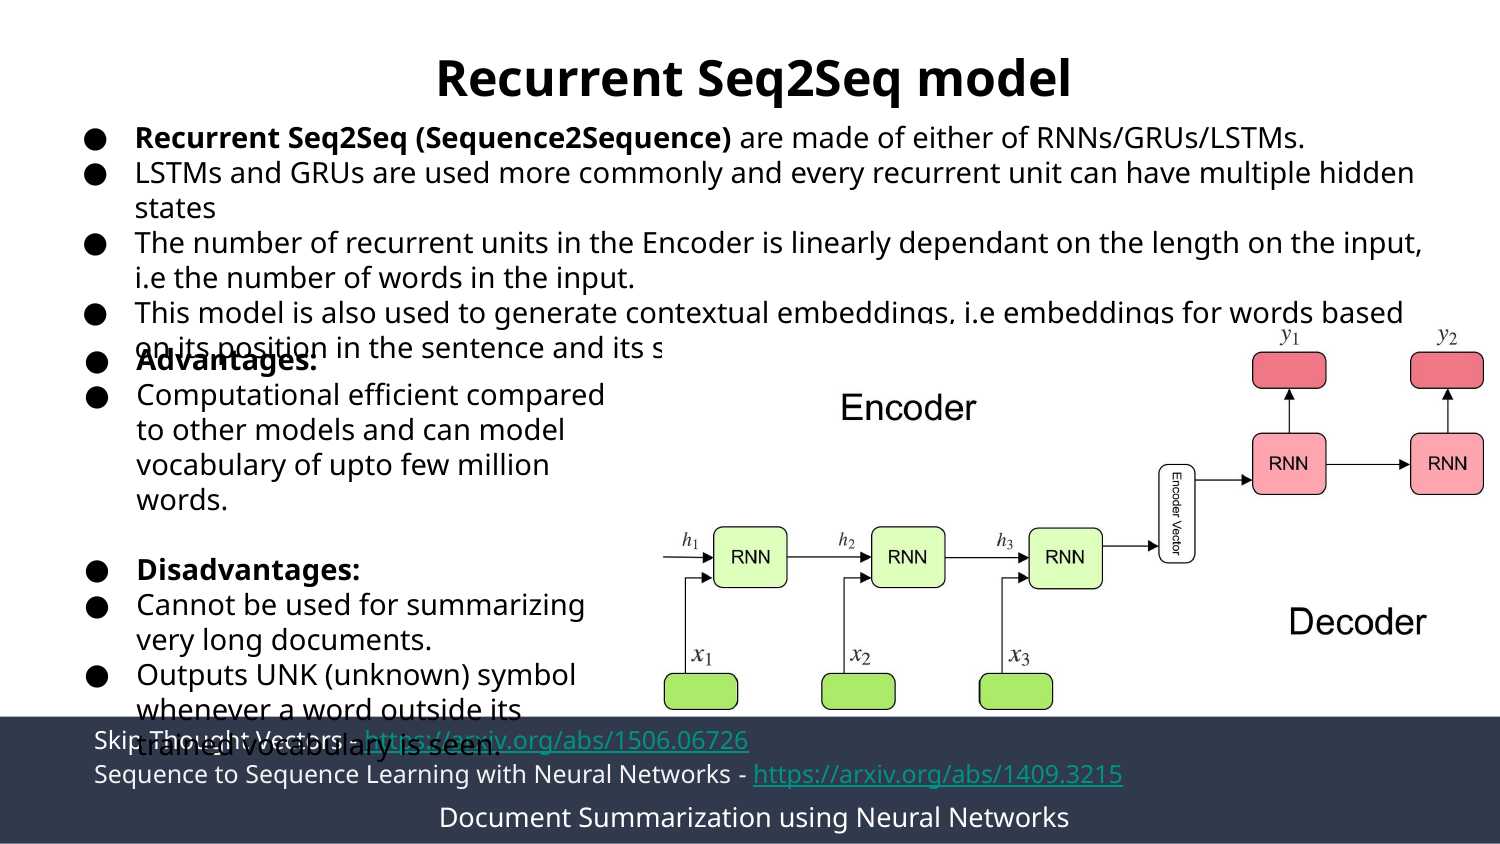

Recurrent Seq2Seq model
Recurrent Seq2Seq (Sequence2Sequence) are made of either of RNNs/GRUs/LSTMs.
LSTMs and GRUs are used more commonly and every recurrent unit can have multiple hidden states
The number of recurrent units in the Encoder is linearly dependant on the length on the input, i.e the number of words in the input.
This model is also used to generate contextual embeddings, i.e embeddings for words based on its position in the sentence and its surrounding words.
Advantages:
Computational efficient compared to other models and can model vocabulary of upto few million words.
Disadvantages:
Cannot be used for summarizing very long documents.
Outputs UNK (unknown) symbol whenever a word outside its trained vocabulary is seen.
Skip Thought Vectors - https://arxiv.org/abs/1506.06726
Sequence to Sequence Learning with Neural Networks - https://arxiv.org/abs/1409.3215
# Document Summarization using Neural Networks